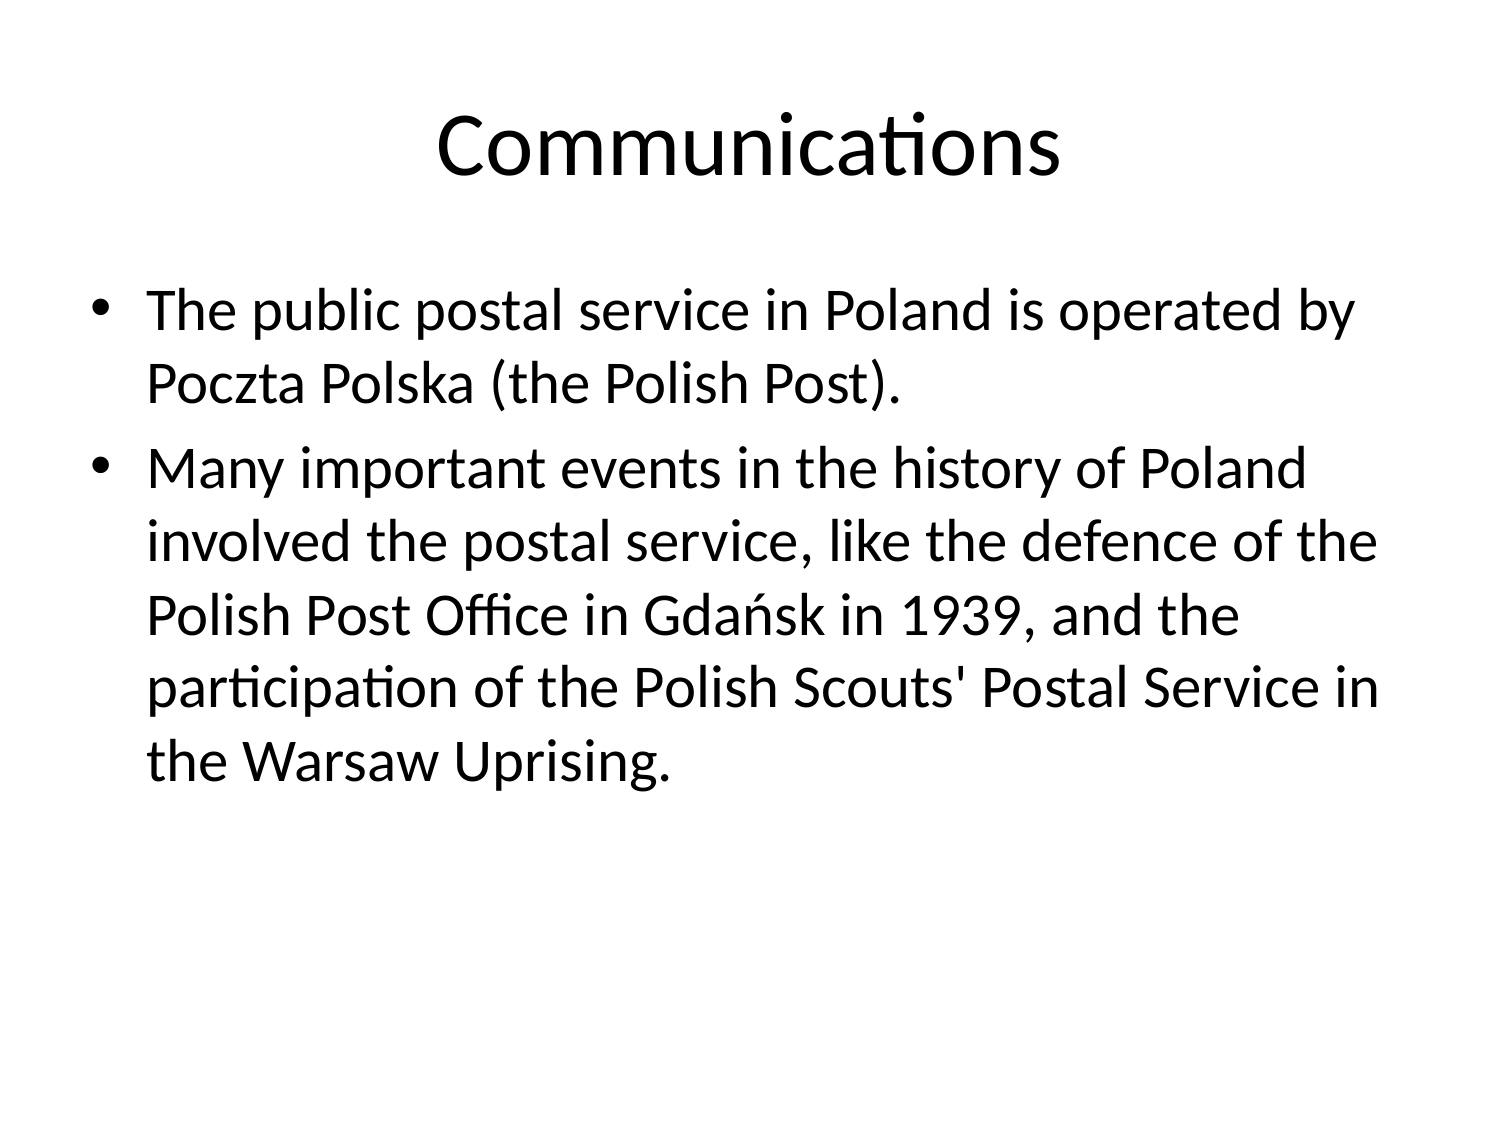

# Communications
The public postal service in Poland is operated by Poczta Polska (the Polish Post).
Many important events in the history of Poland involved the postal service, like the defence of the Polish Post Office in Gdańsk in 1939, and the participation of the Polish Scouts' Postal Service in the Warsaw Uprising.